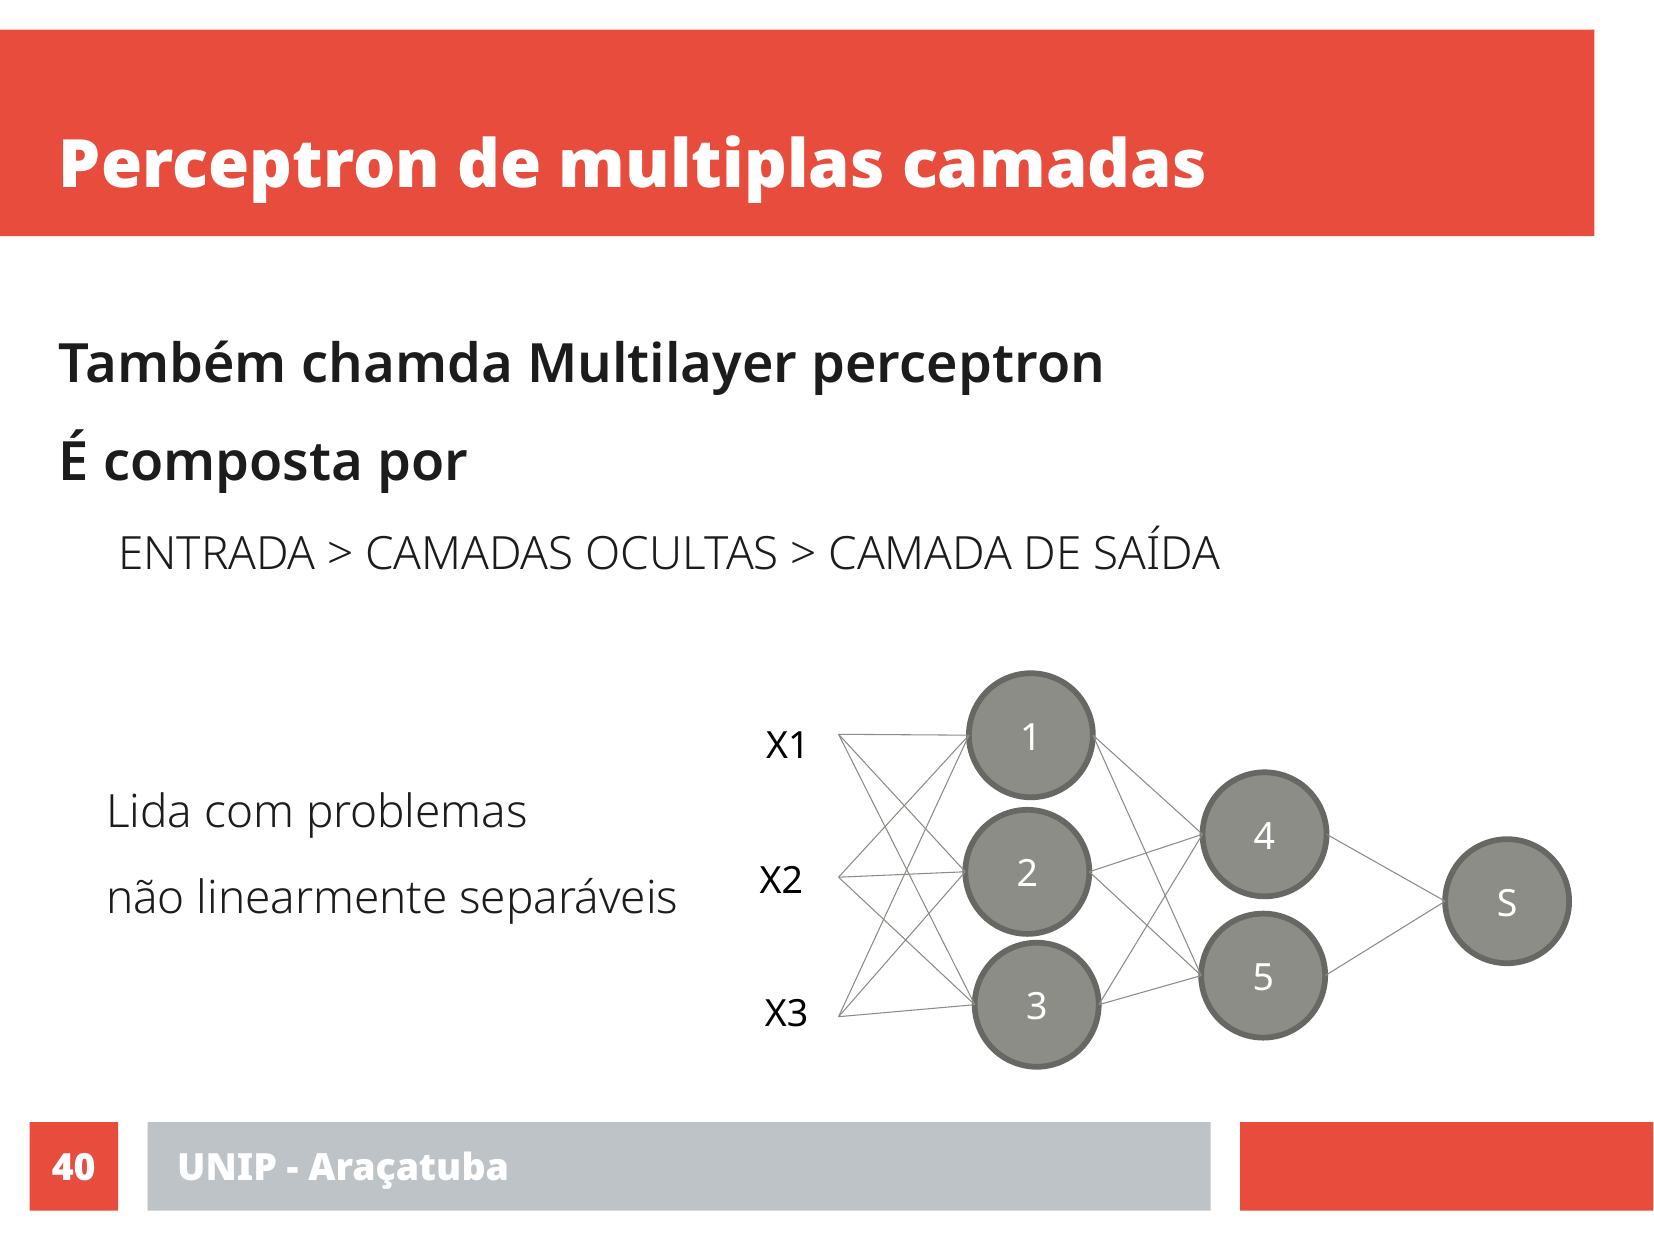

# Perceptron de multiplas camadas
Também chamda Multilayer perceptron
É composta por
 ENTRADA > CAMADAS OCULTAS > CAMADA DE SAÍDA
Lida com problemas
não linearmente separáveis
1
X1
4
2
S
X2
5
3
X3
40
UNIP - Araçatuba